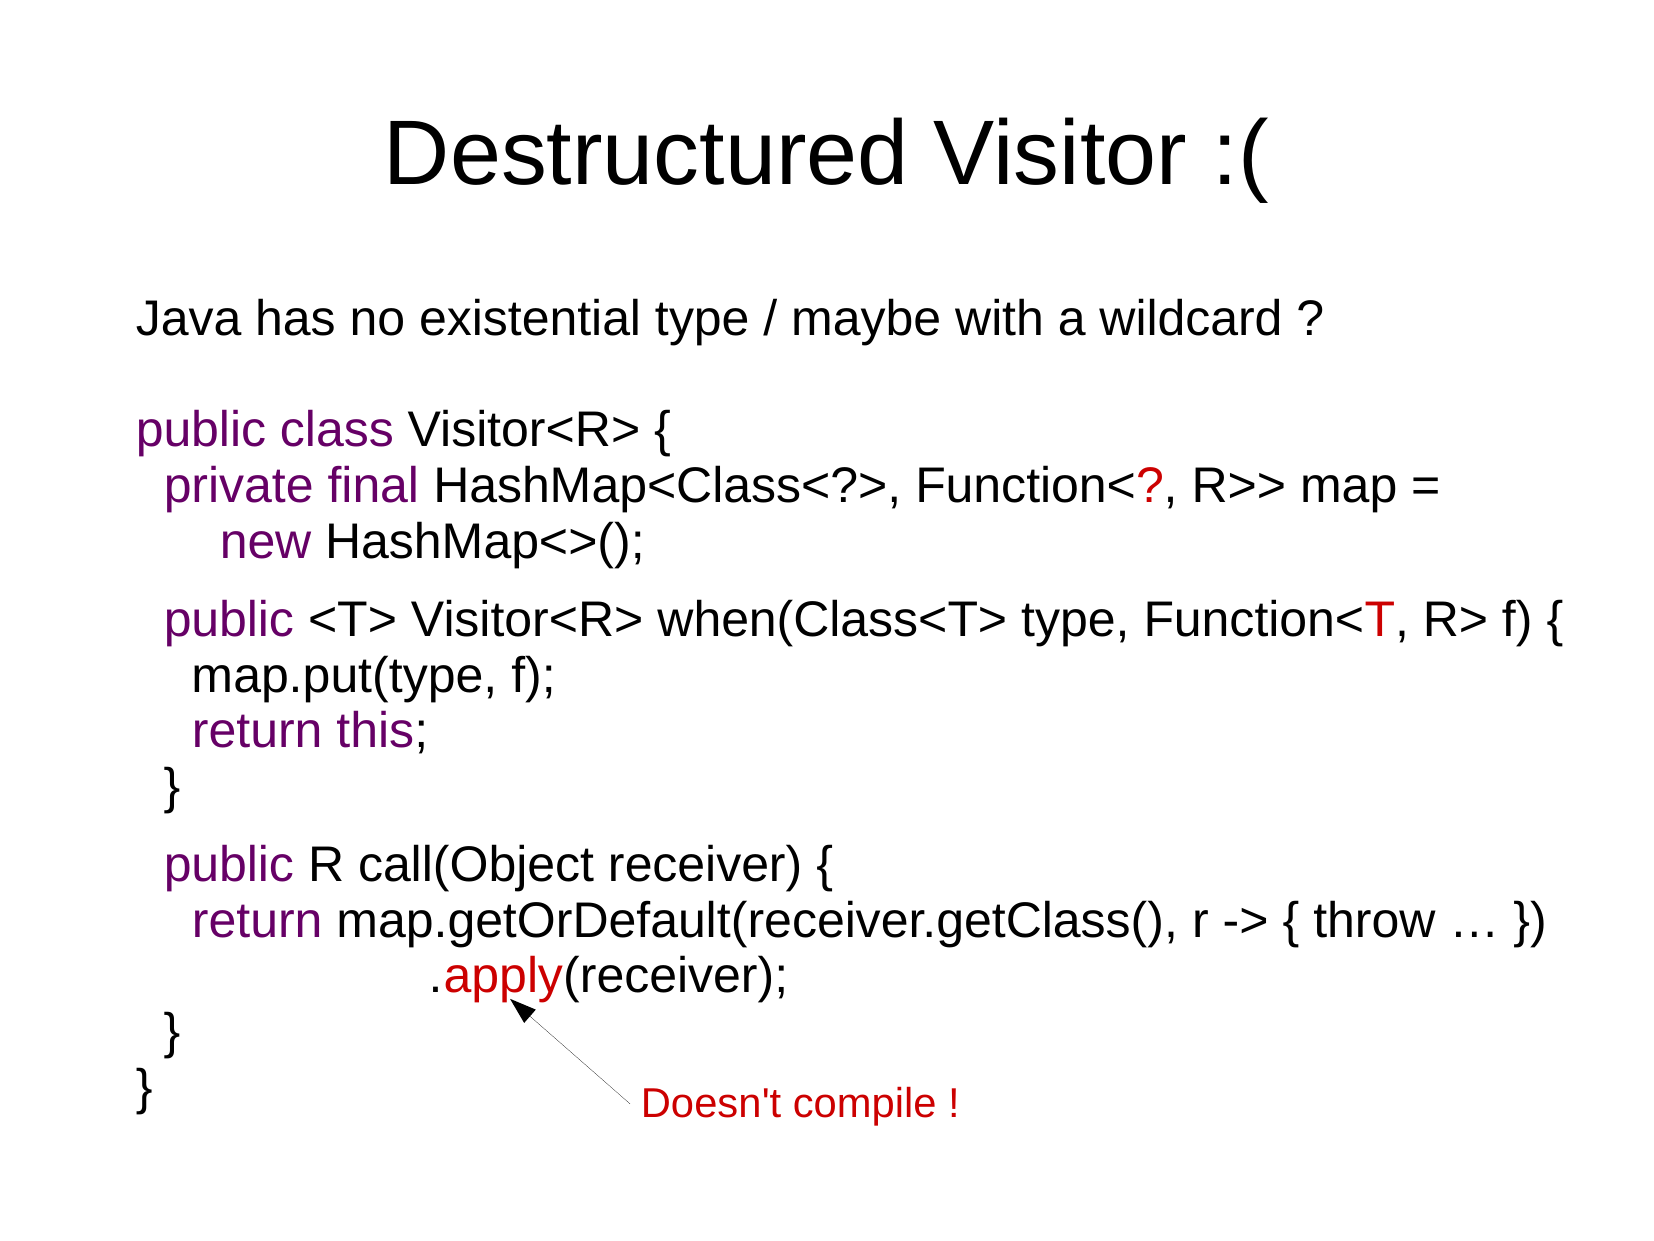

# Destructured Visitor :(
Java has no existential type / maybe with a wildcard ?
public class Visitor<R> {
 private final HashMap<Class<?>, Function<?, R>> map =
 new HashMap<>();
 public <T> Visitor<R> when(Class<T> type, Function<T, R> f) {
 map.put(type, f);
 return this;
 }
 public R call(Object receiver) {
 return map.getOrDefault(receiver.getClass(), r -> { throw … })
 .apply(receiver);
 }
}
Doesn't compile !